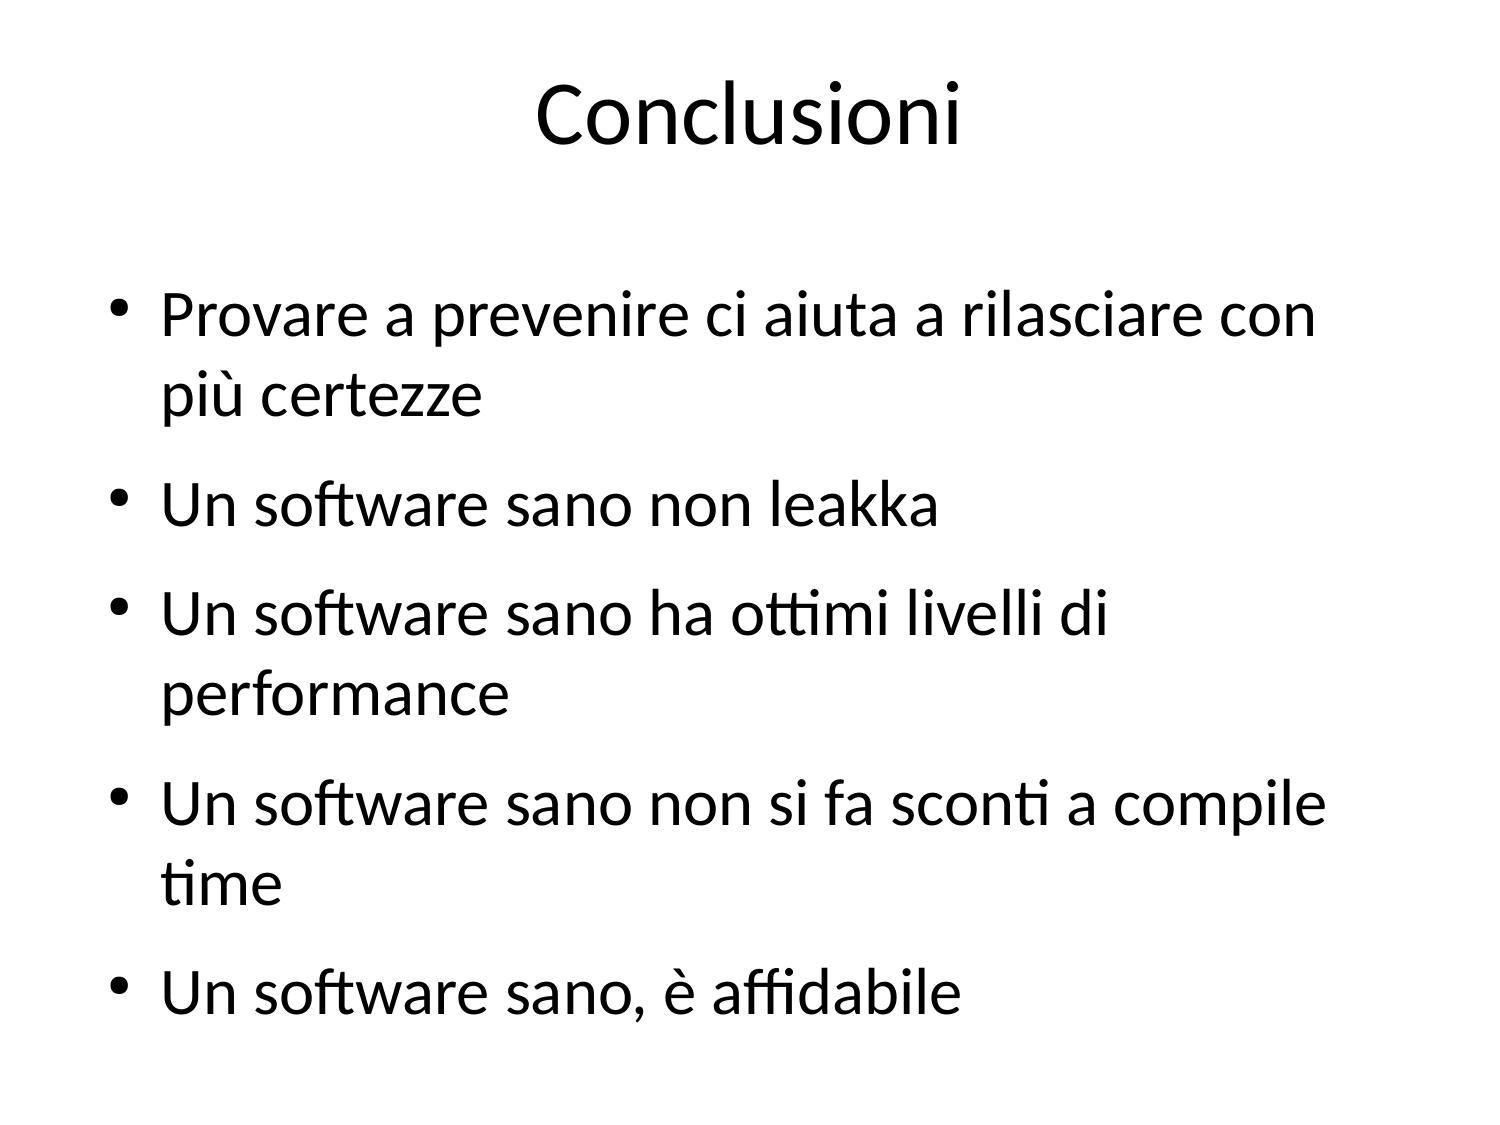

# Conclusioni
Provare a prevenire ci aiuta a rilasciare con più certezze
Un software sano non leakka
Un software sano ha ottimi livelli di performance
Un software sano non si fa sconti a compile time
Un software sano, è affidabile